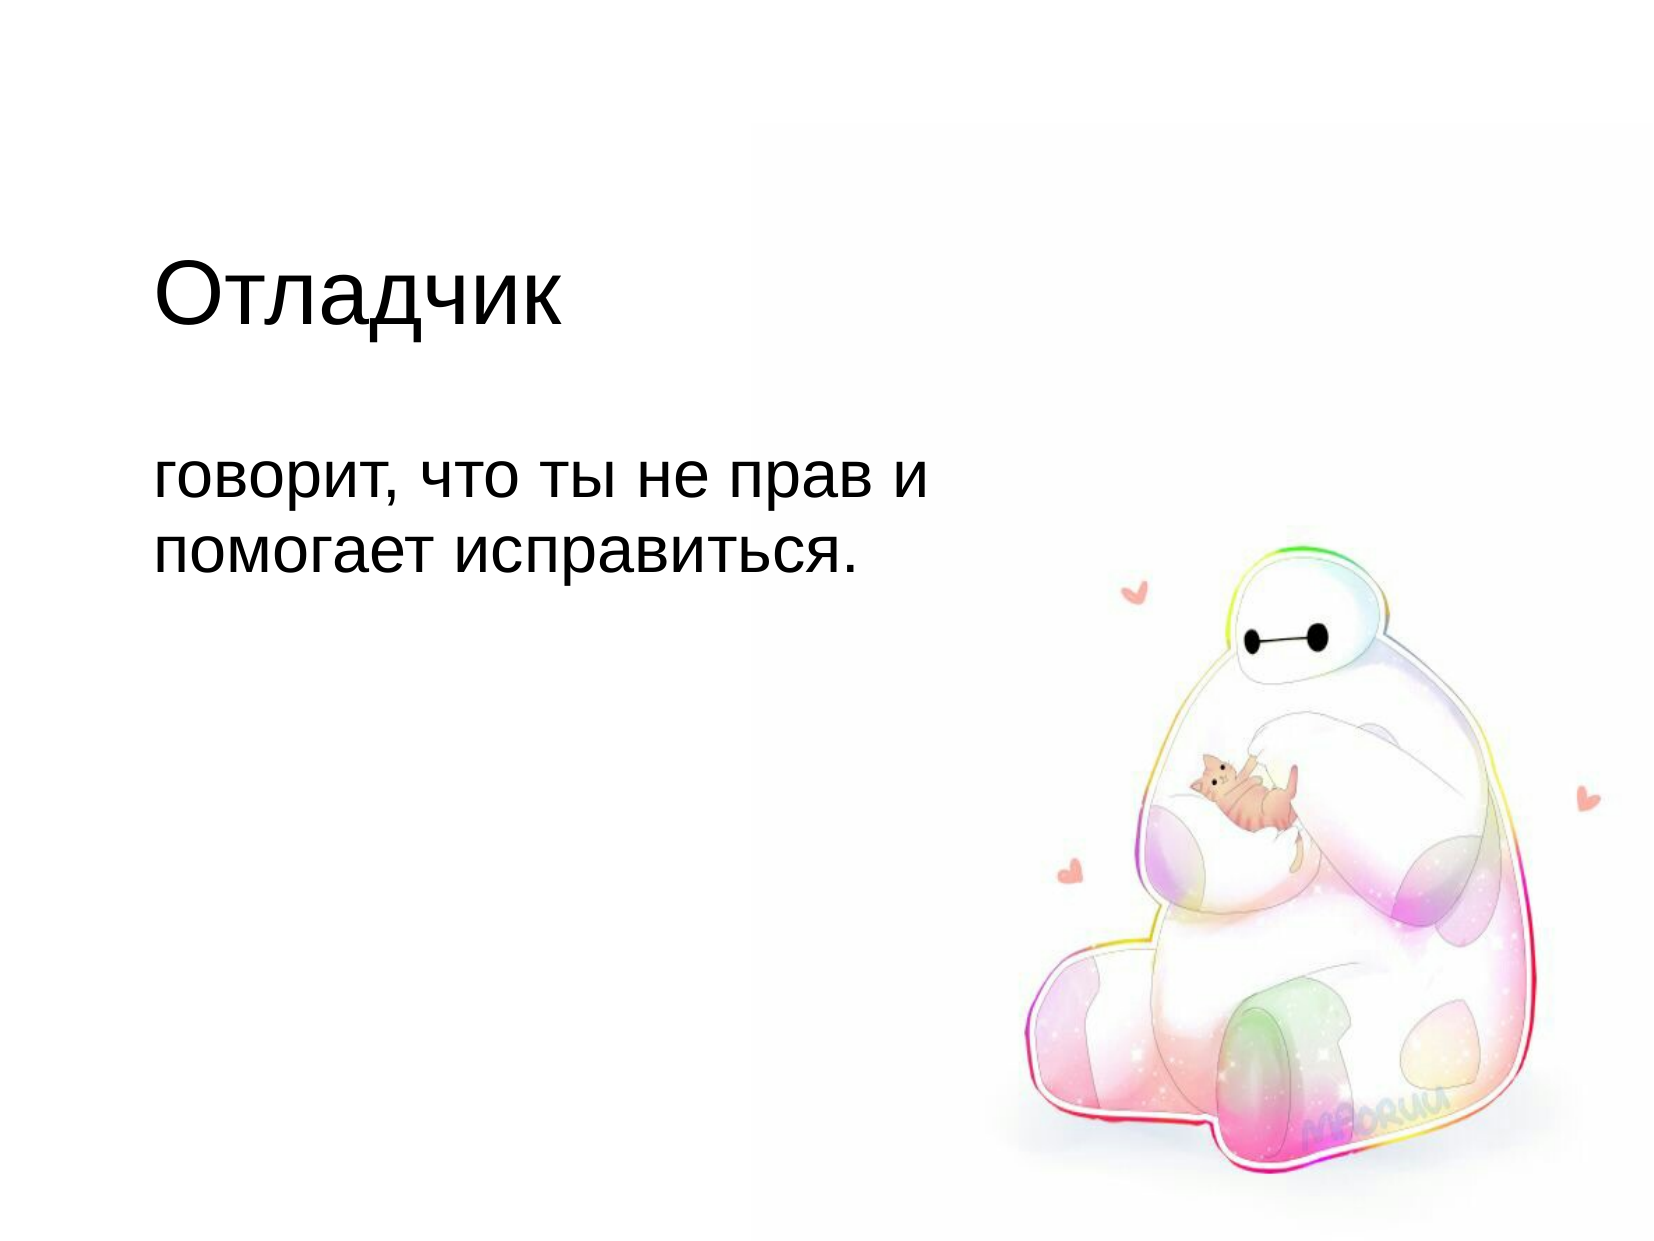

# Отладчик
говорит, что ты не прав и помогает исправиться.